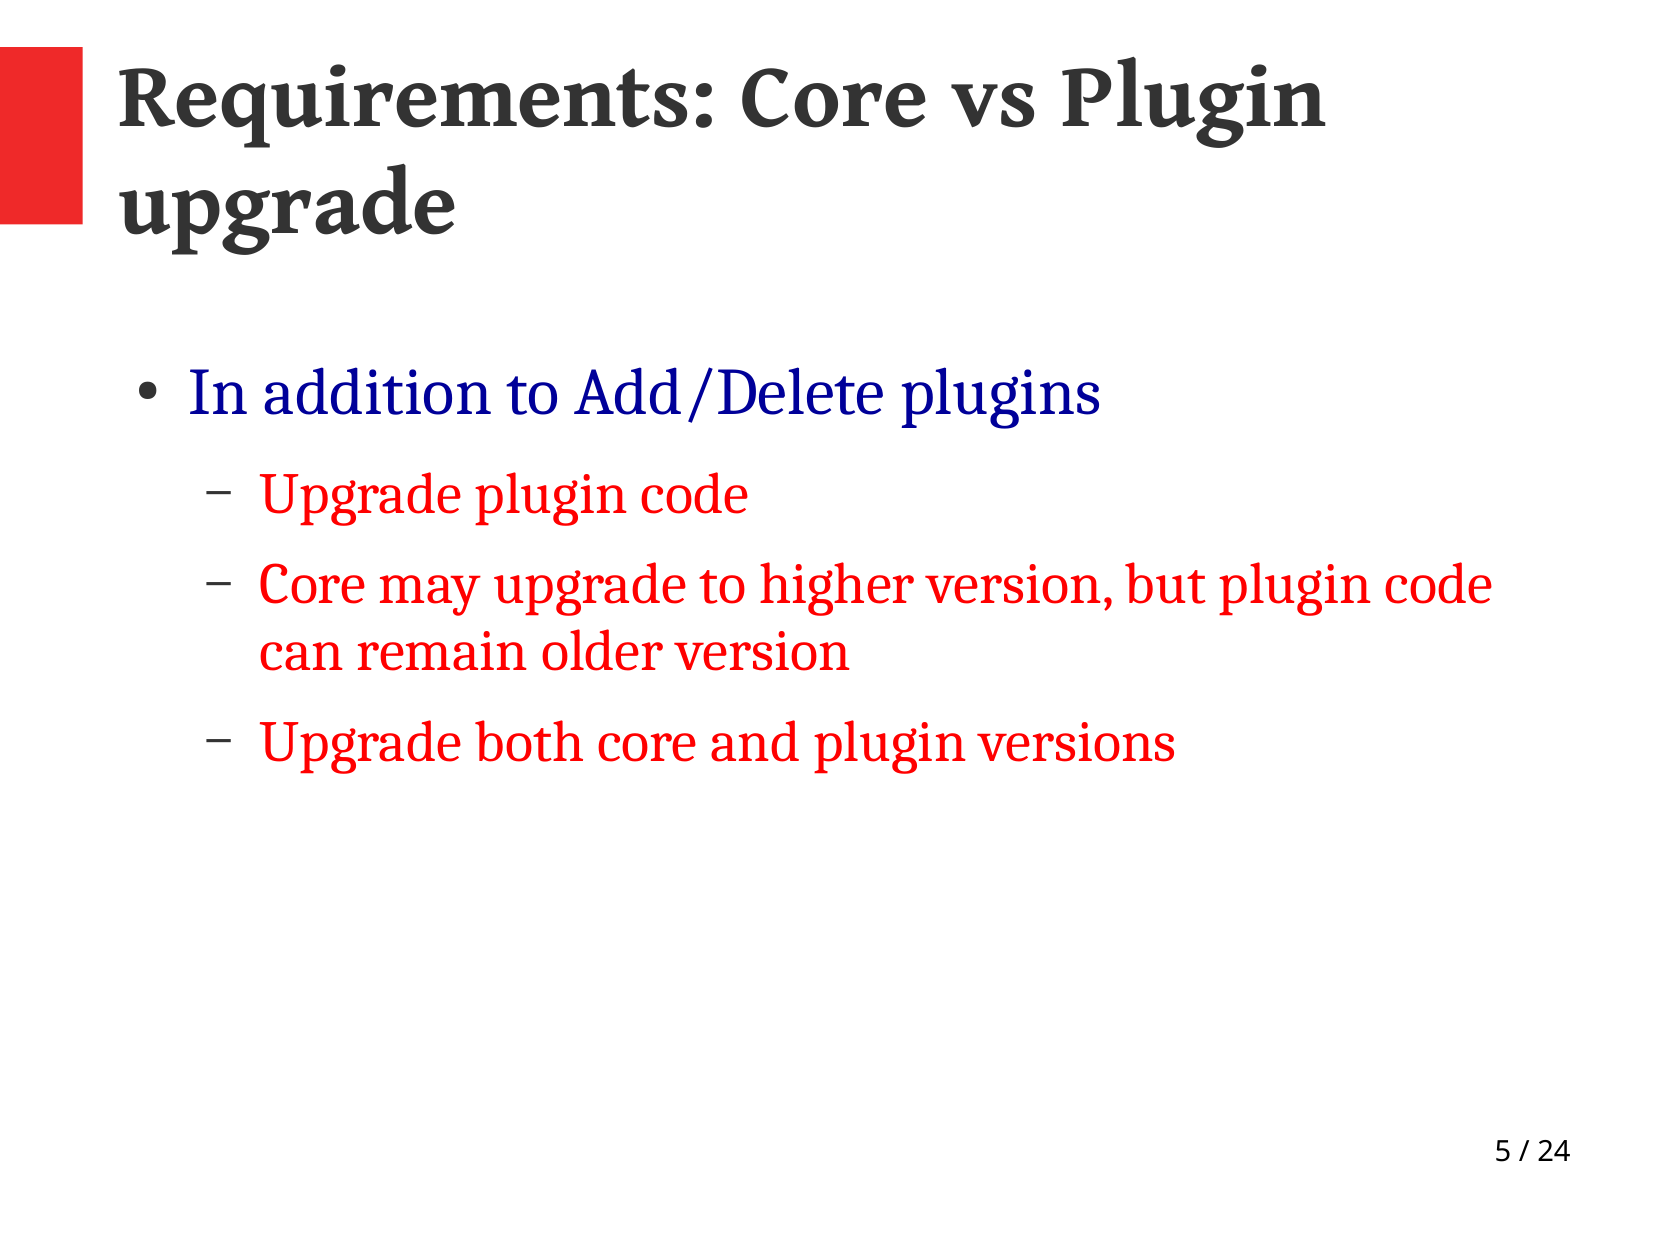

# Requirements: Core vs Plugin upgrade
In addition to Add/Delete plugins
Upgrade plugin code
Core may upgrade to higher version, but plugin code can remain older version
Upgrade both core and plugin versions
5